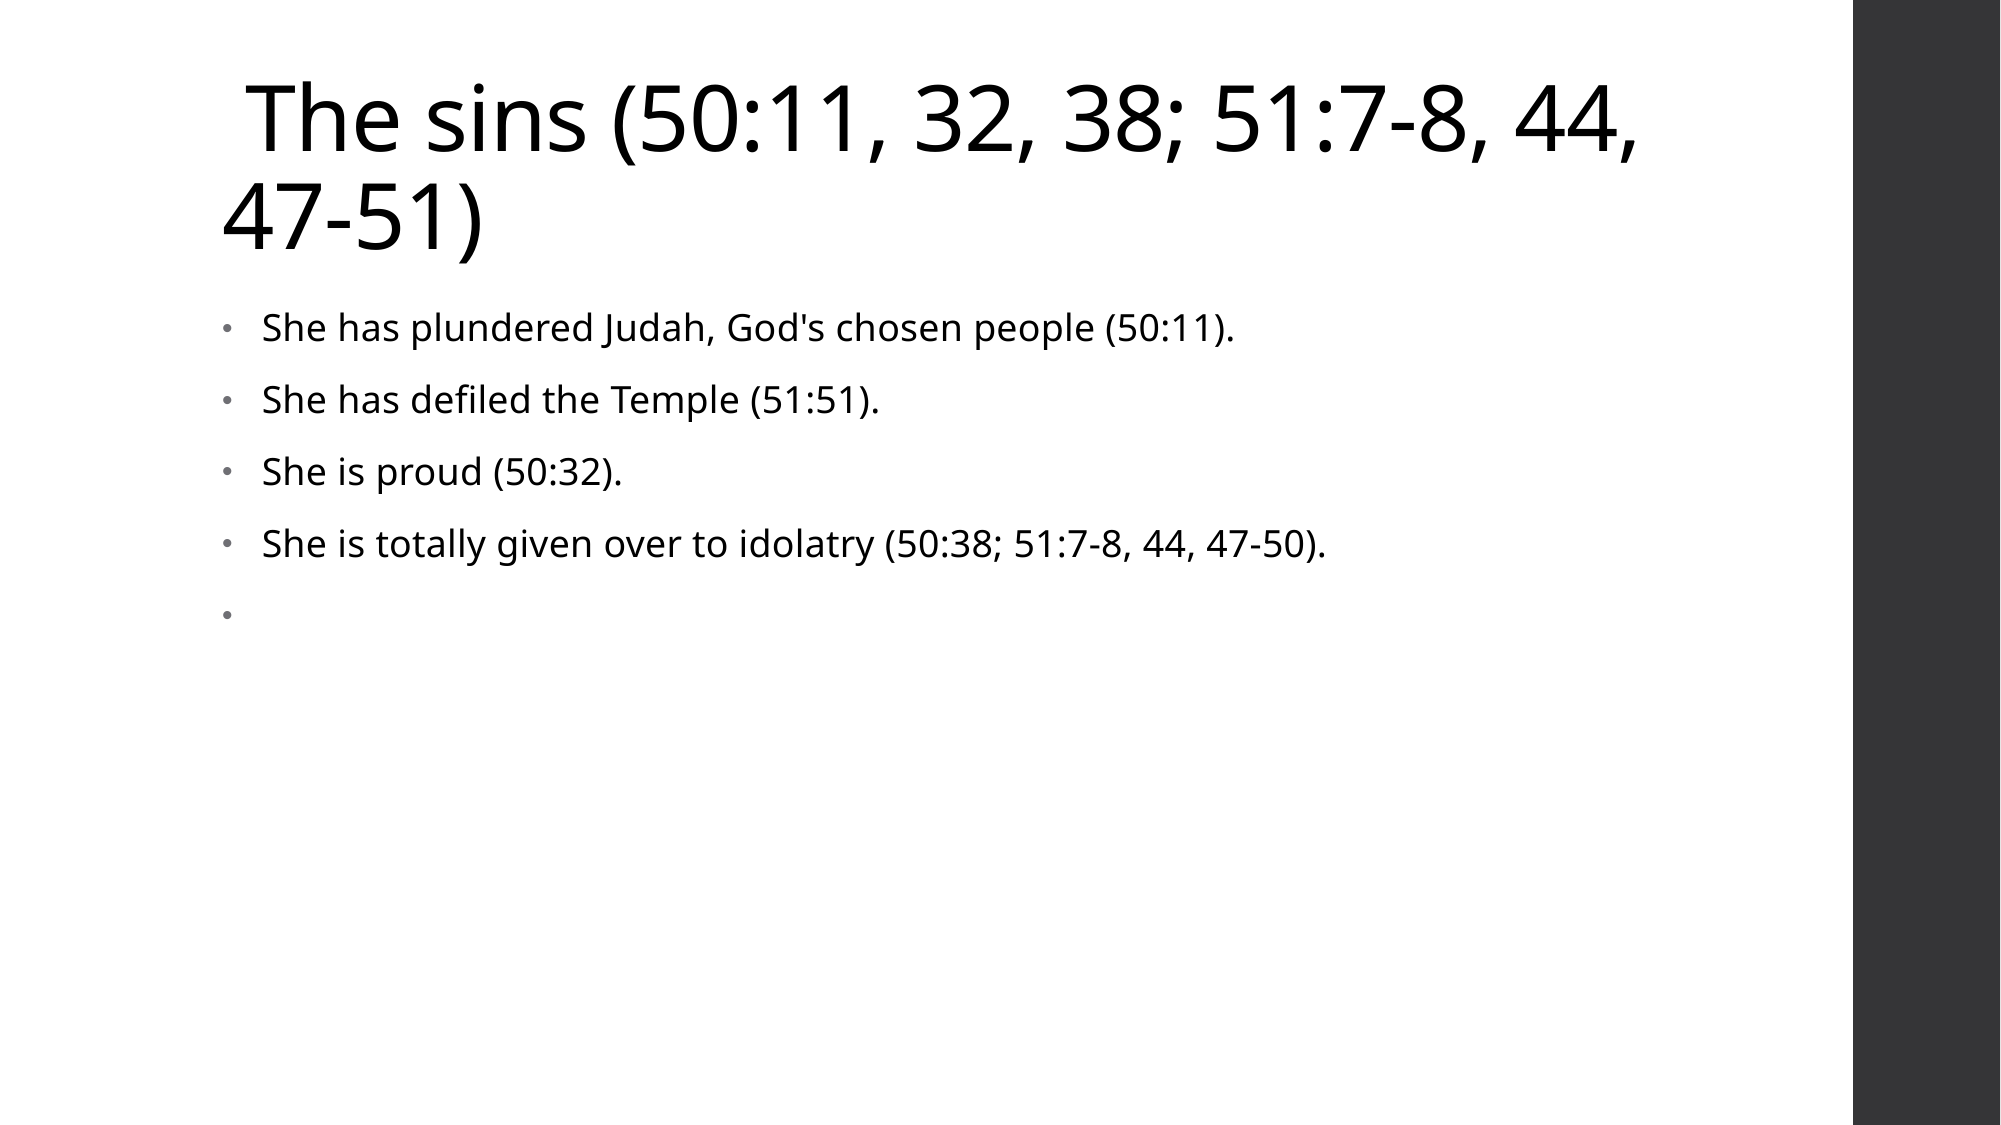

# The sins (50:11, 32, 38; 51:7-8, 44, 47-51)
 She has plundered Judah, God's chosen people (50:11).
 She has defiled the Temple (51:51).
 She is proud (50:32).
 She is totally given over to idolatry (50:38; 51:7-8, 44, 47-50).